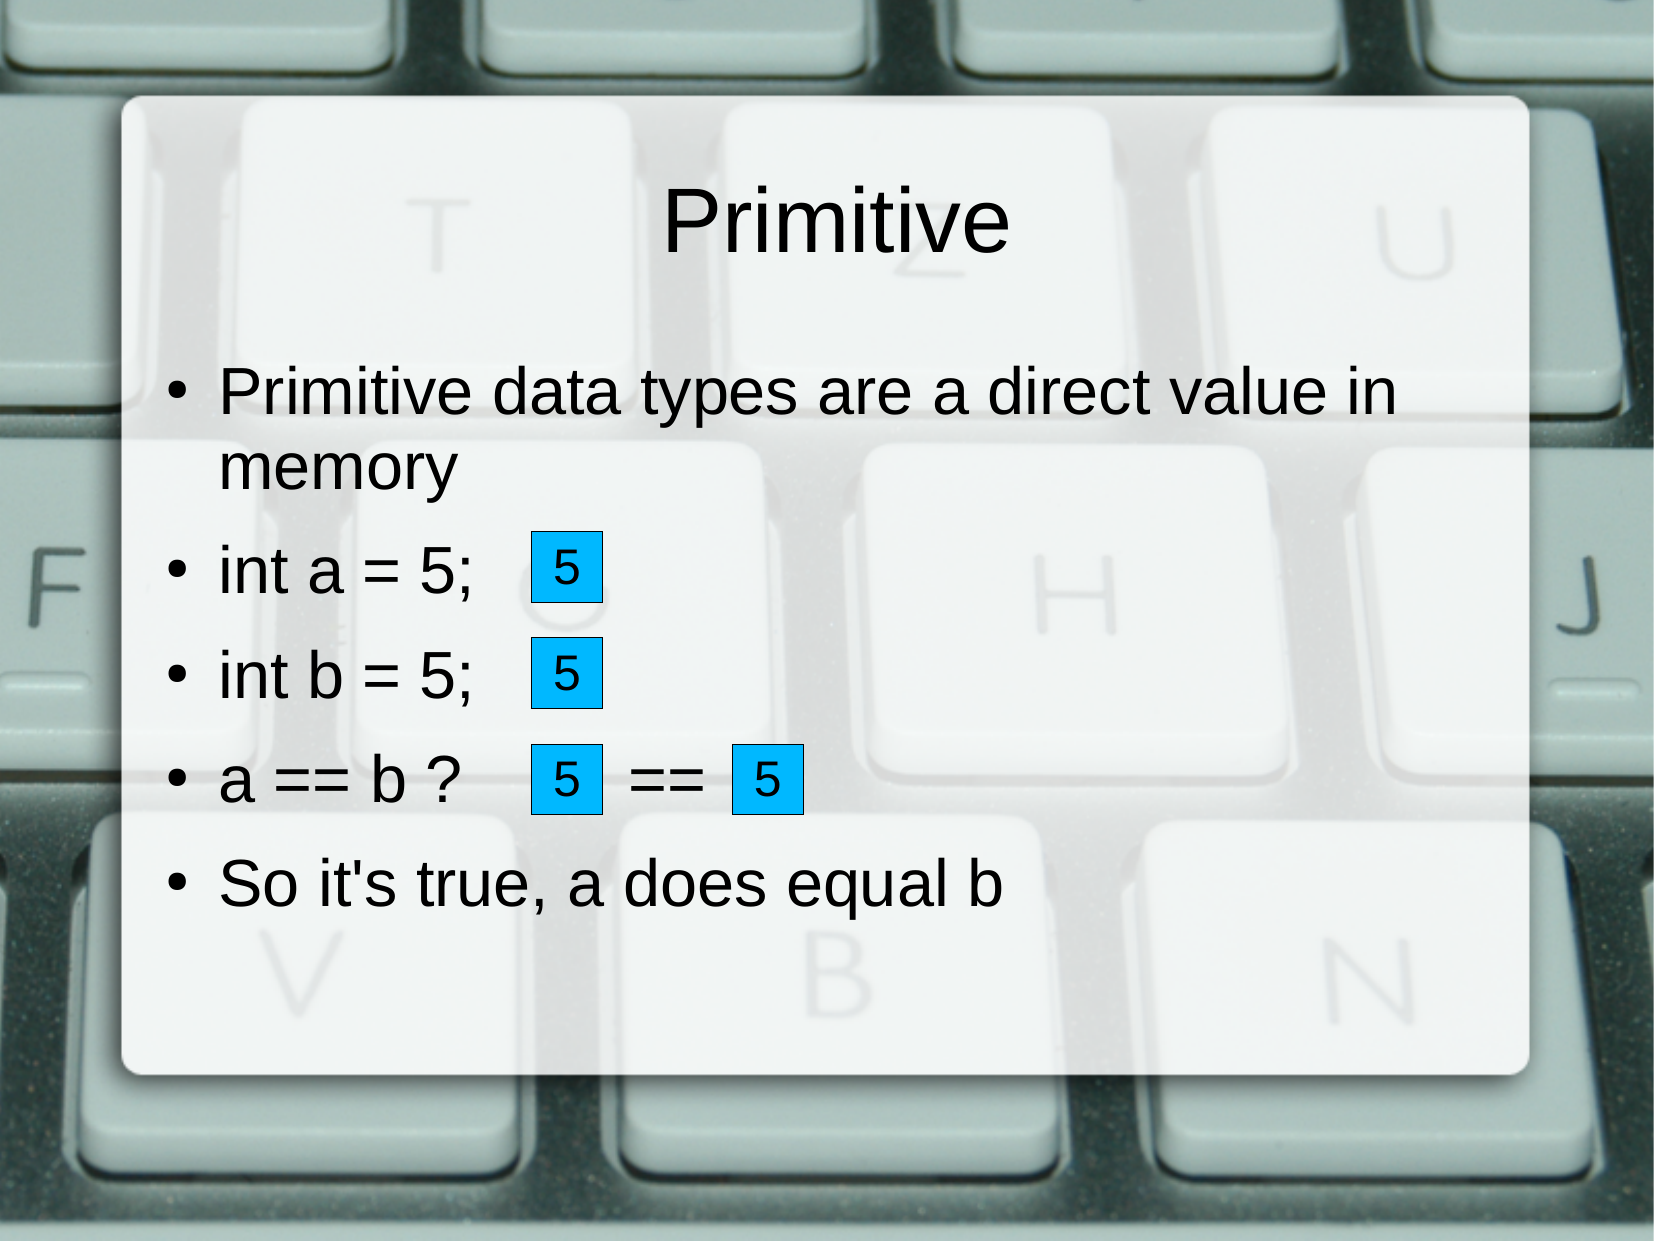

# Primitive
Primitive data types are a direct value in memory
int a = 5;
int b = 5;
a == b ? ==
So it's true, a does equal b
5
5
5
5